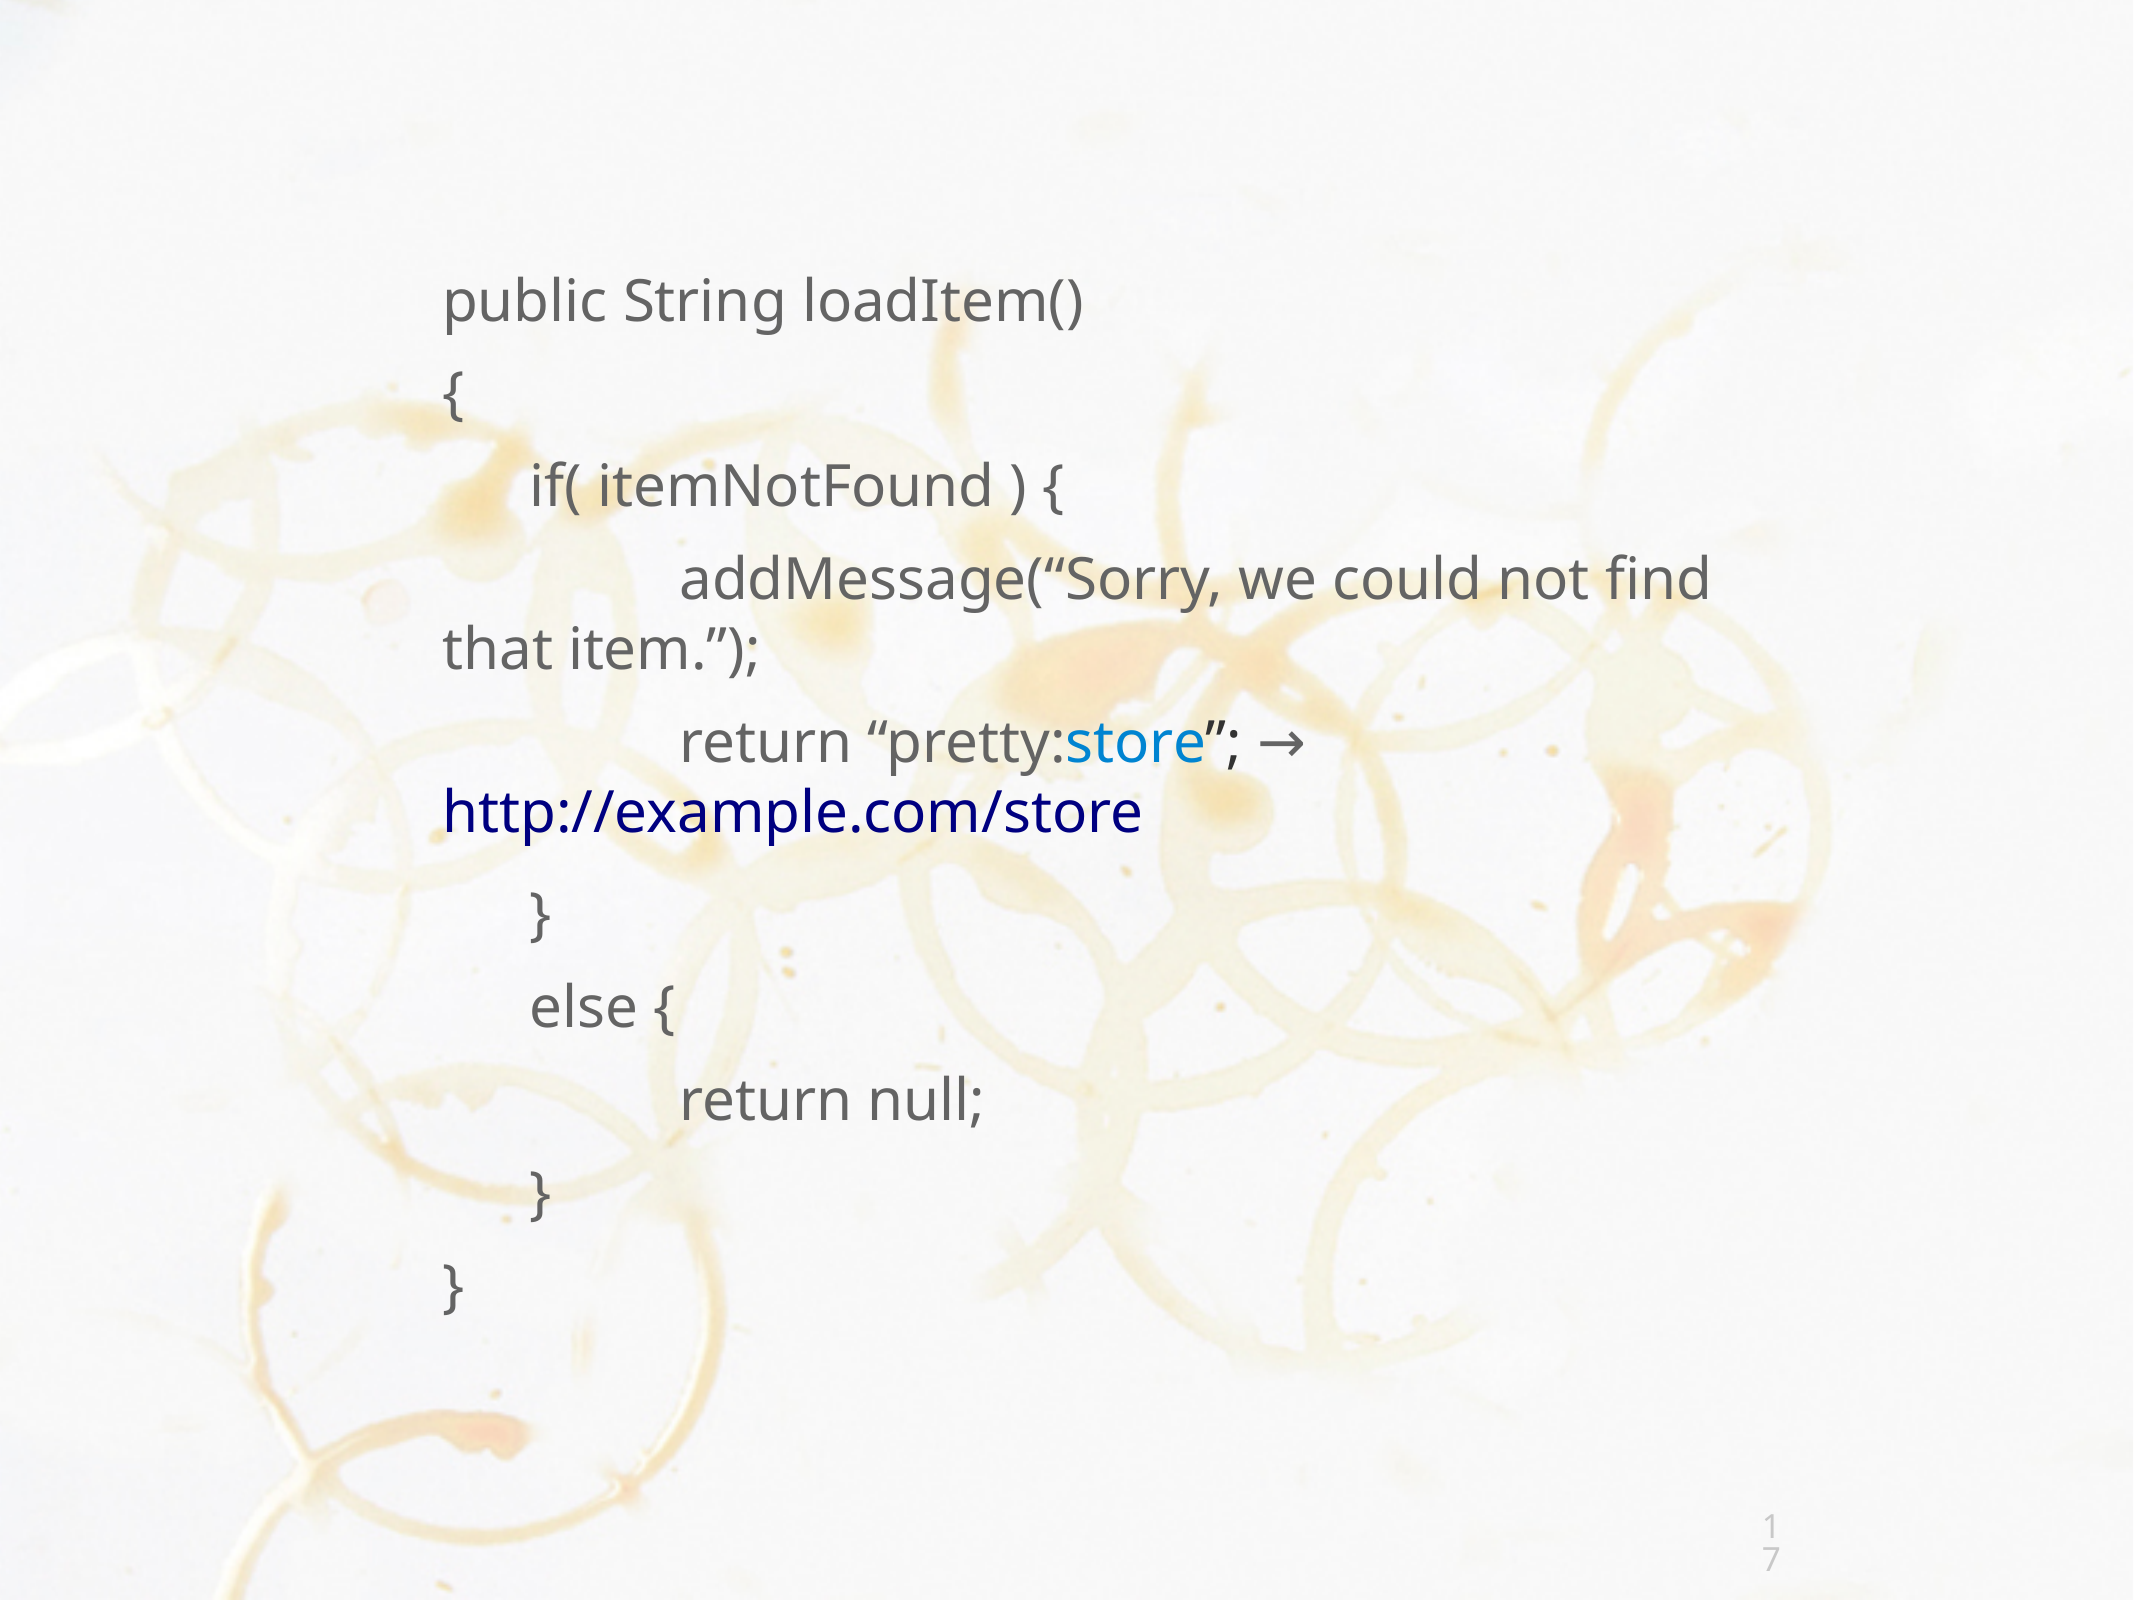

public String loadItem()
{
	if( itemNotFound ) {
		addMessage(“Sorry, we could not find that item.”);
		return “pretty:store”; → http://example.com/store
	}
	else {
		return null;
	}
}
17